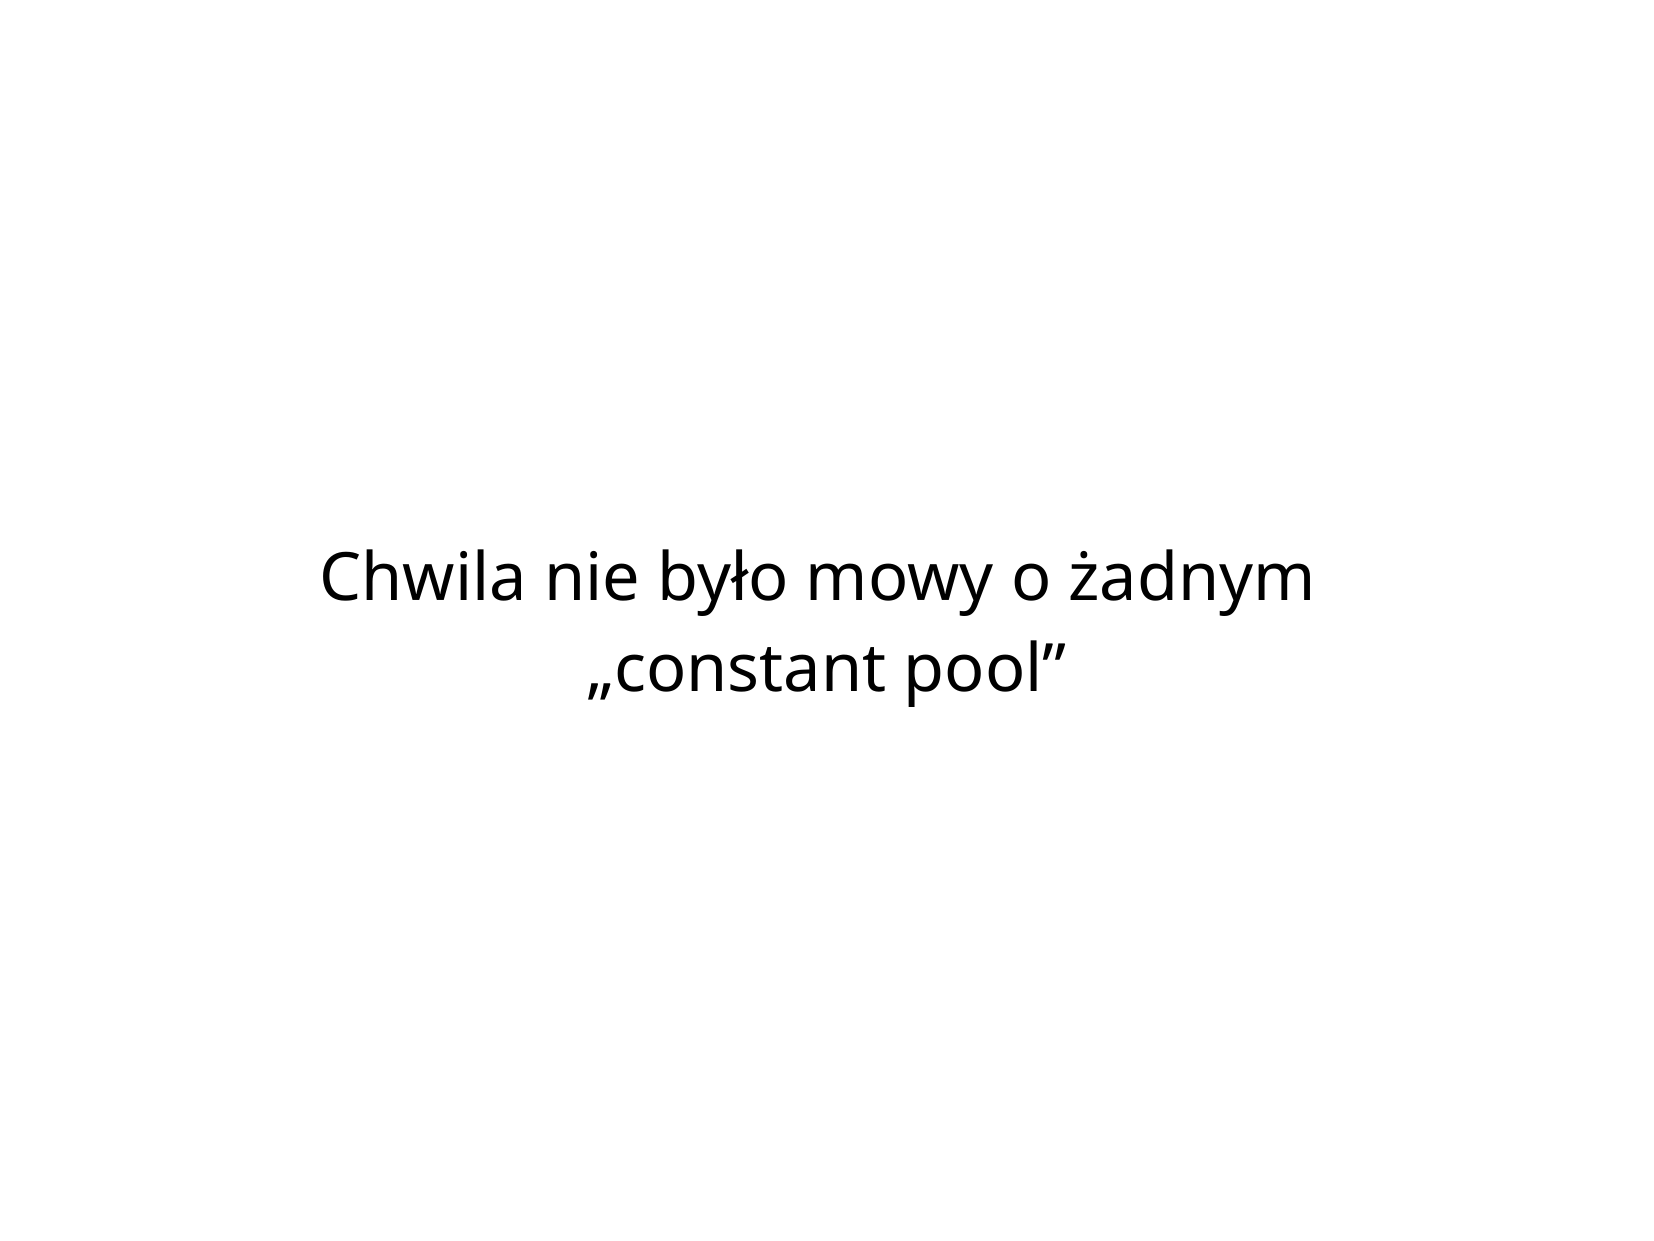

# Chwila nie było mowy o żadnym
„constant pool”